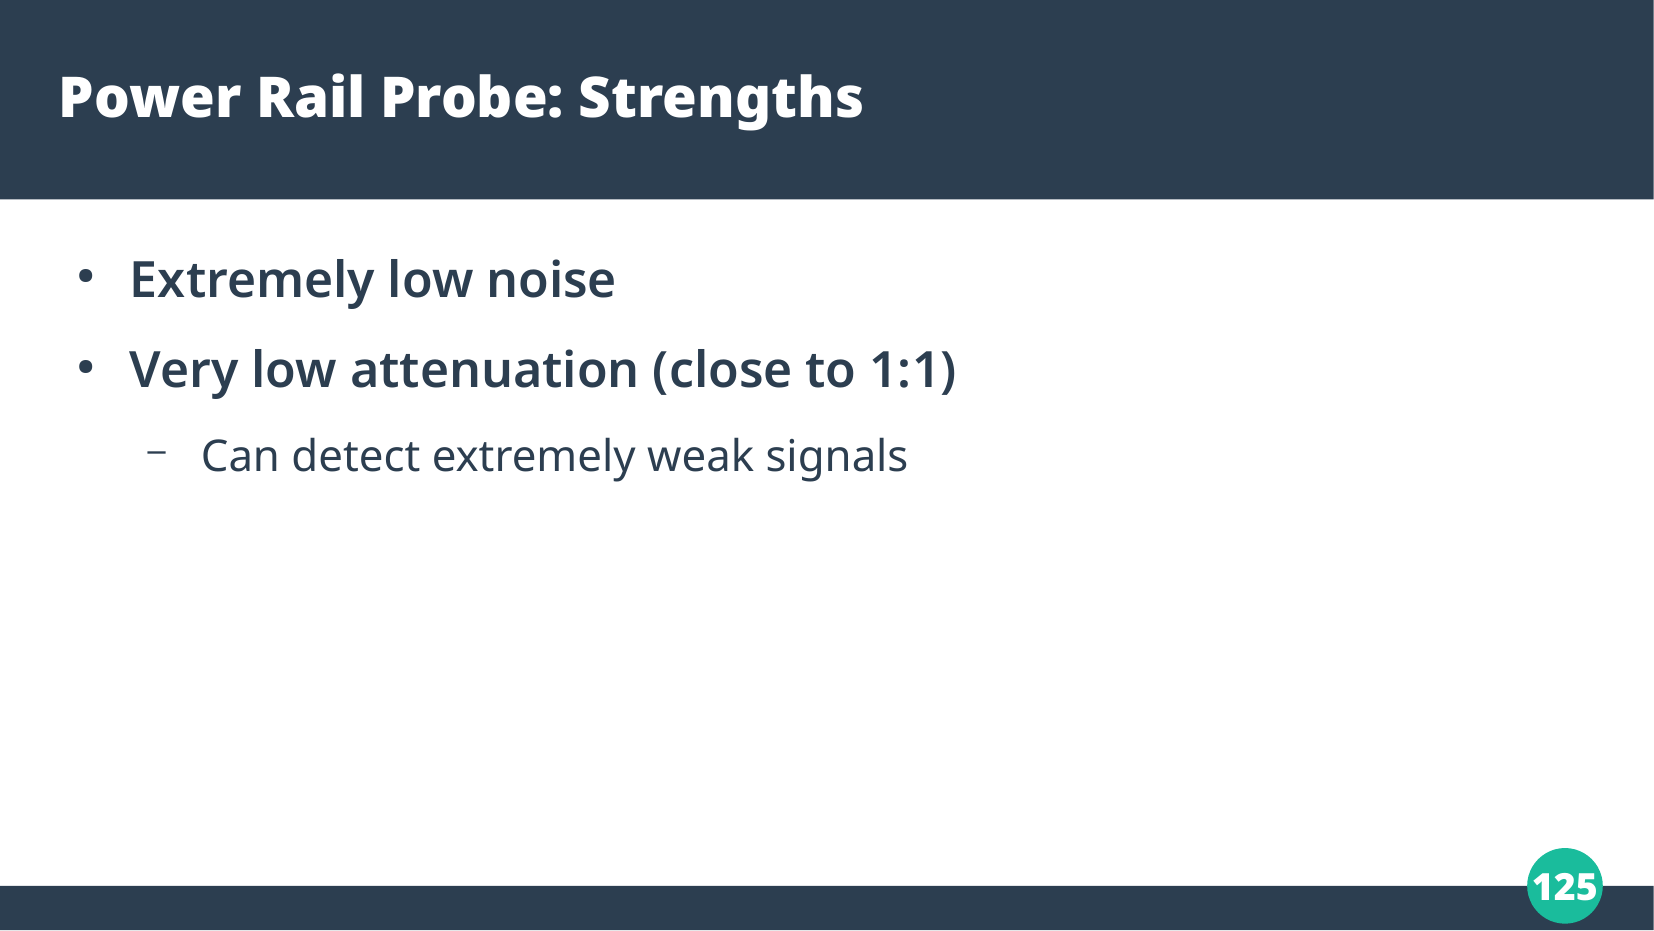

# Power Rail Probe: Strengths
Extremely low noise
Very low attenuation (close to 1:1)
Can detect extremely weak signals